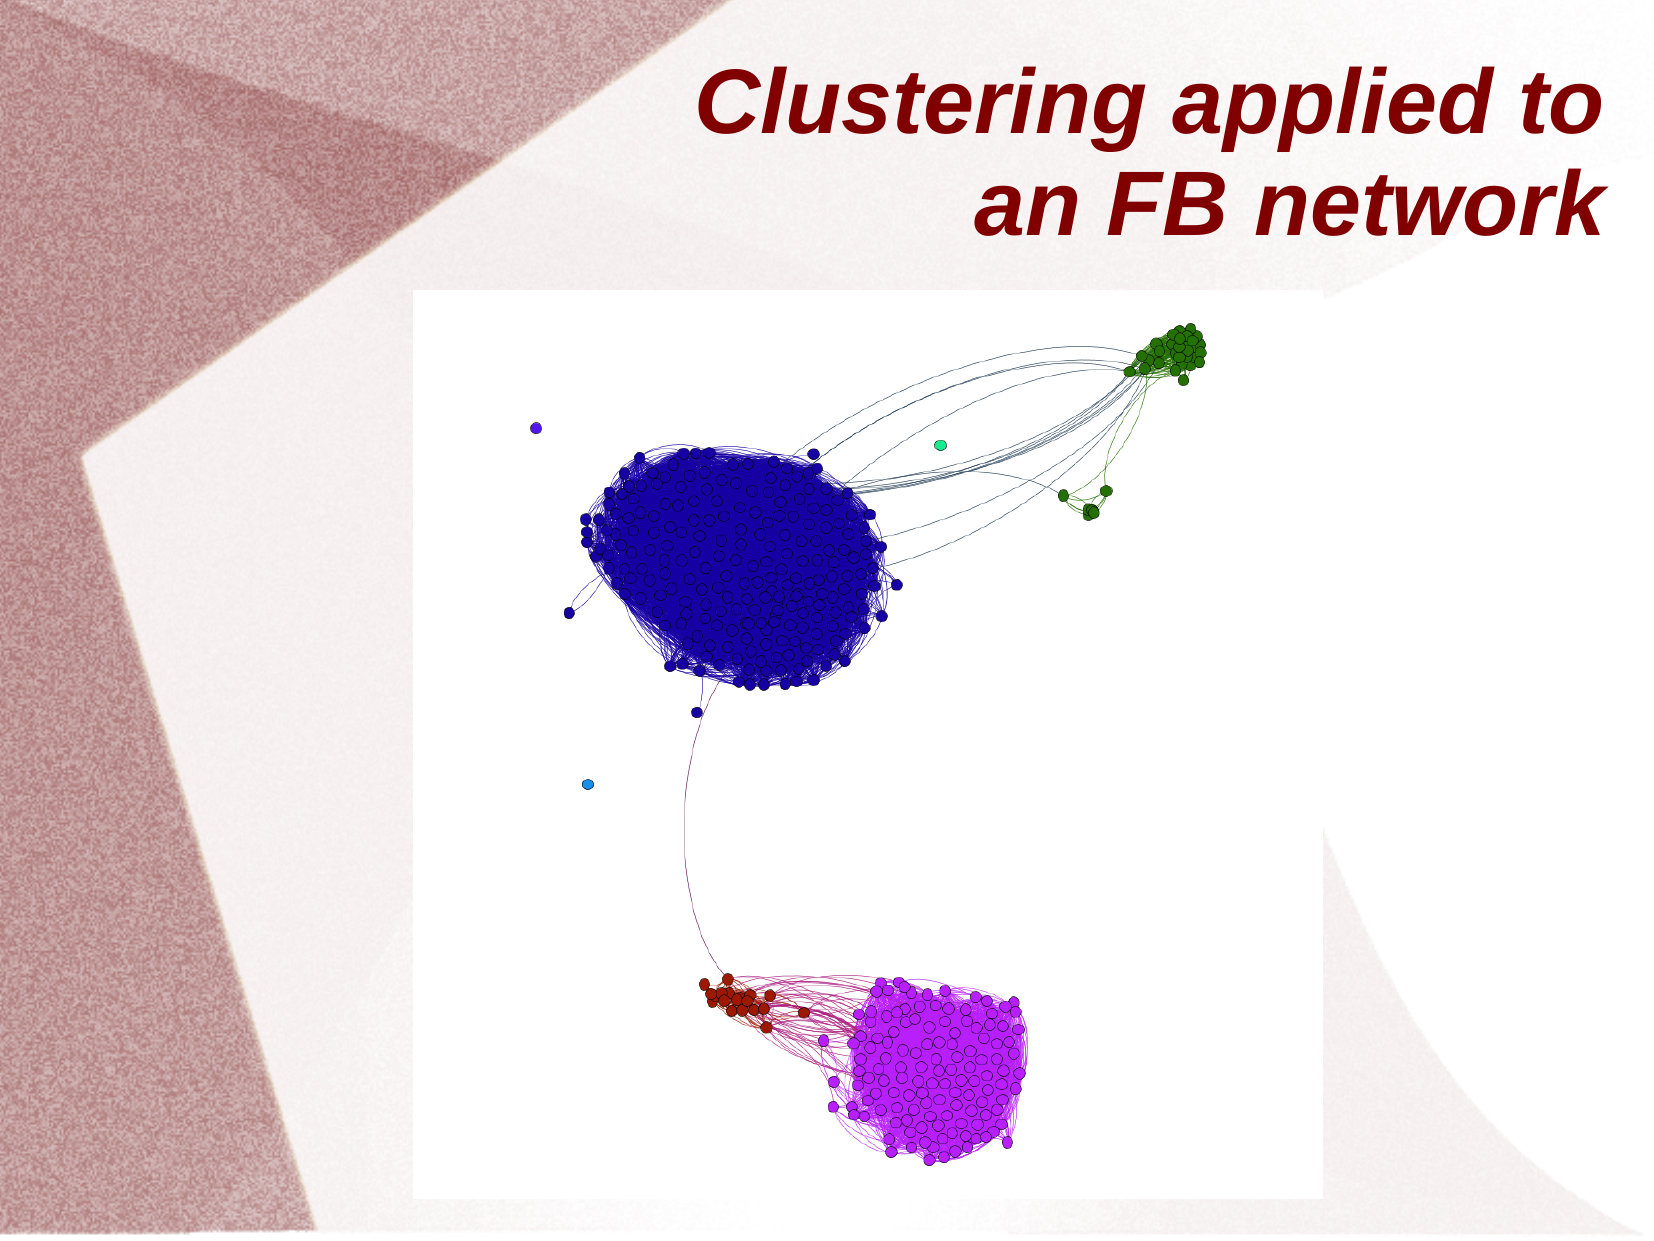

# Clustering applied to an FB network